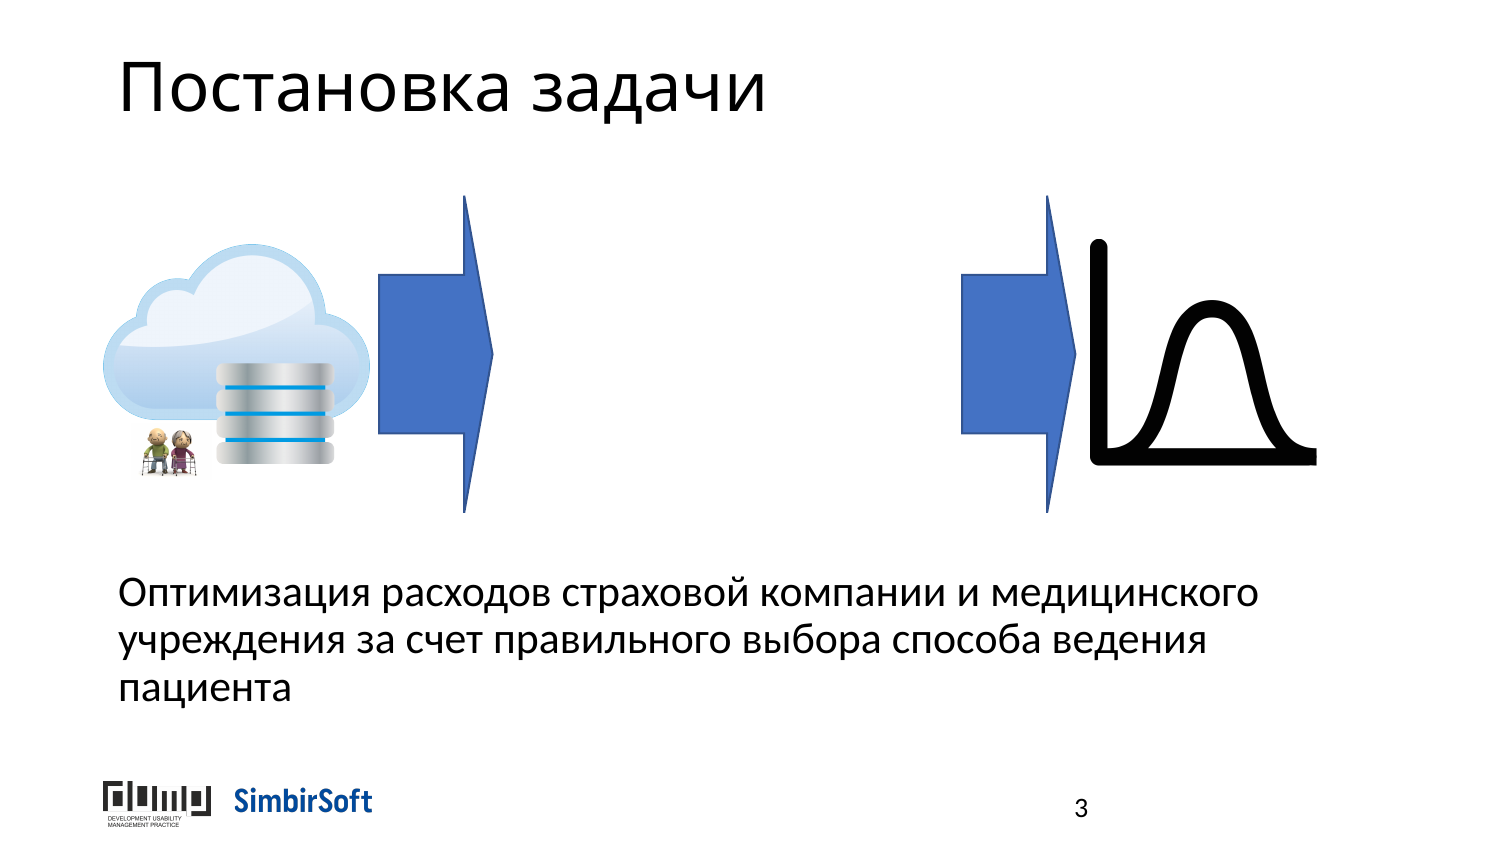

# Постановка задачи
Hypothesis 1
Hypothesis 2
Hypothesis 3
Оптимизация расходов страховой компании и медицинского учреждения за счет правильного выбора способа ведения пациента